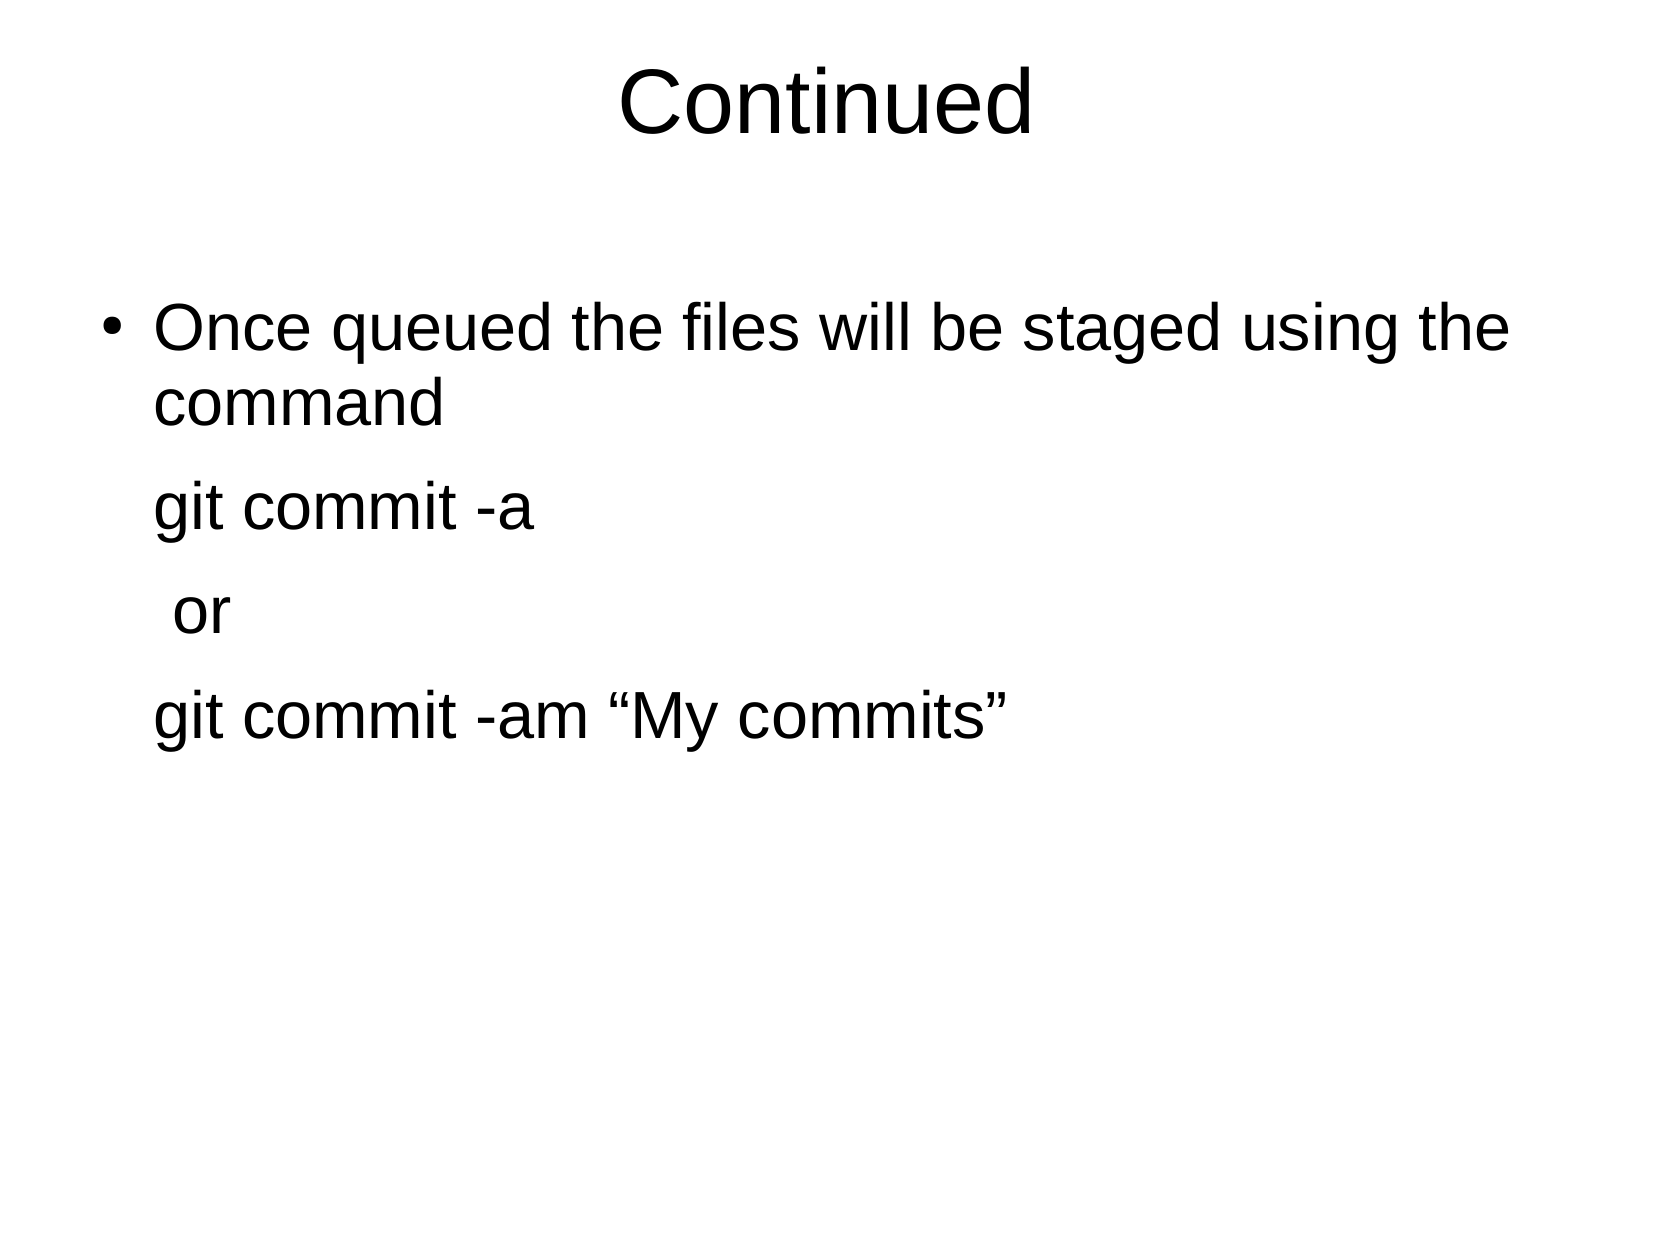

# Continued
Once queued the files will be staged using the command
git commit -a
 or
git commit -am “My commits”